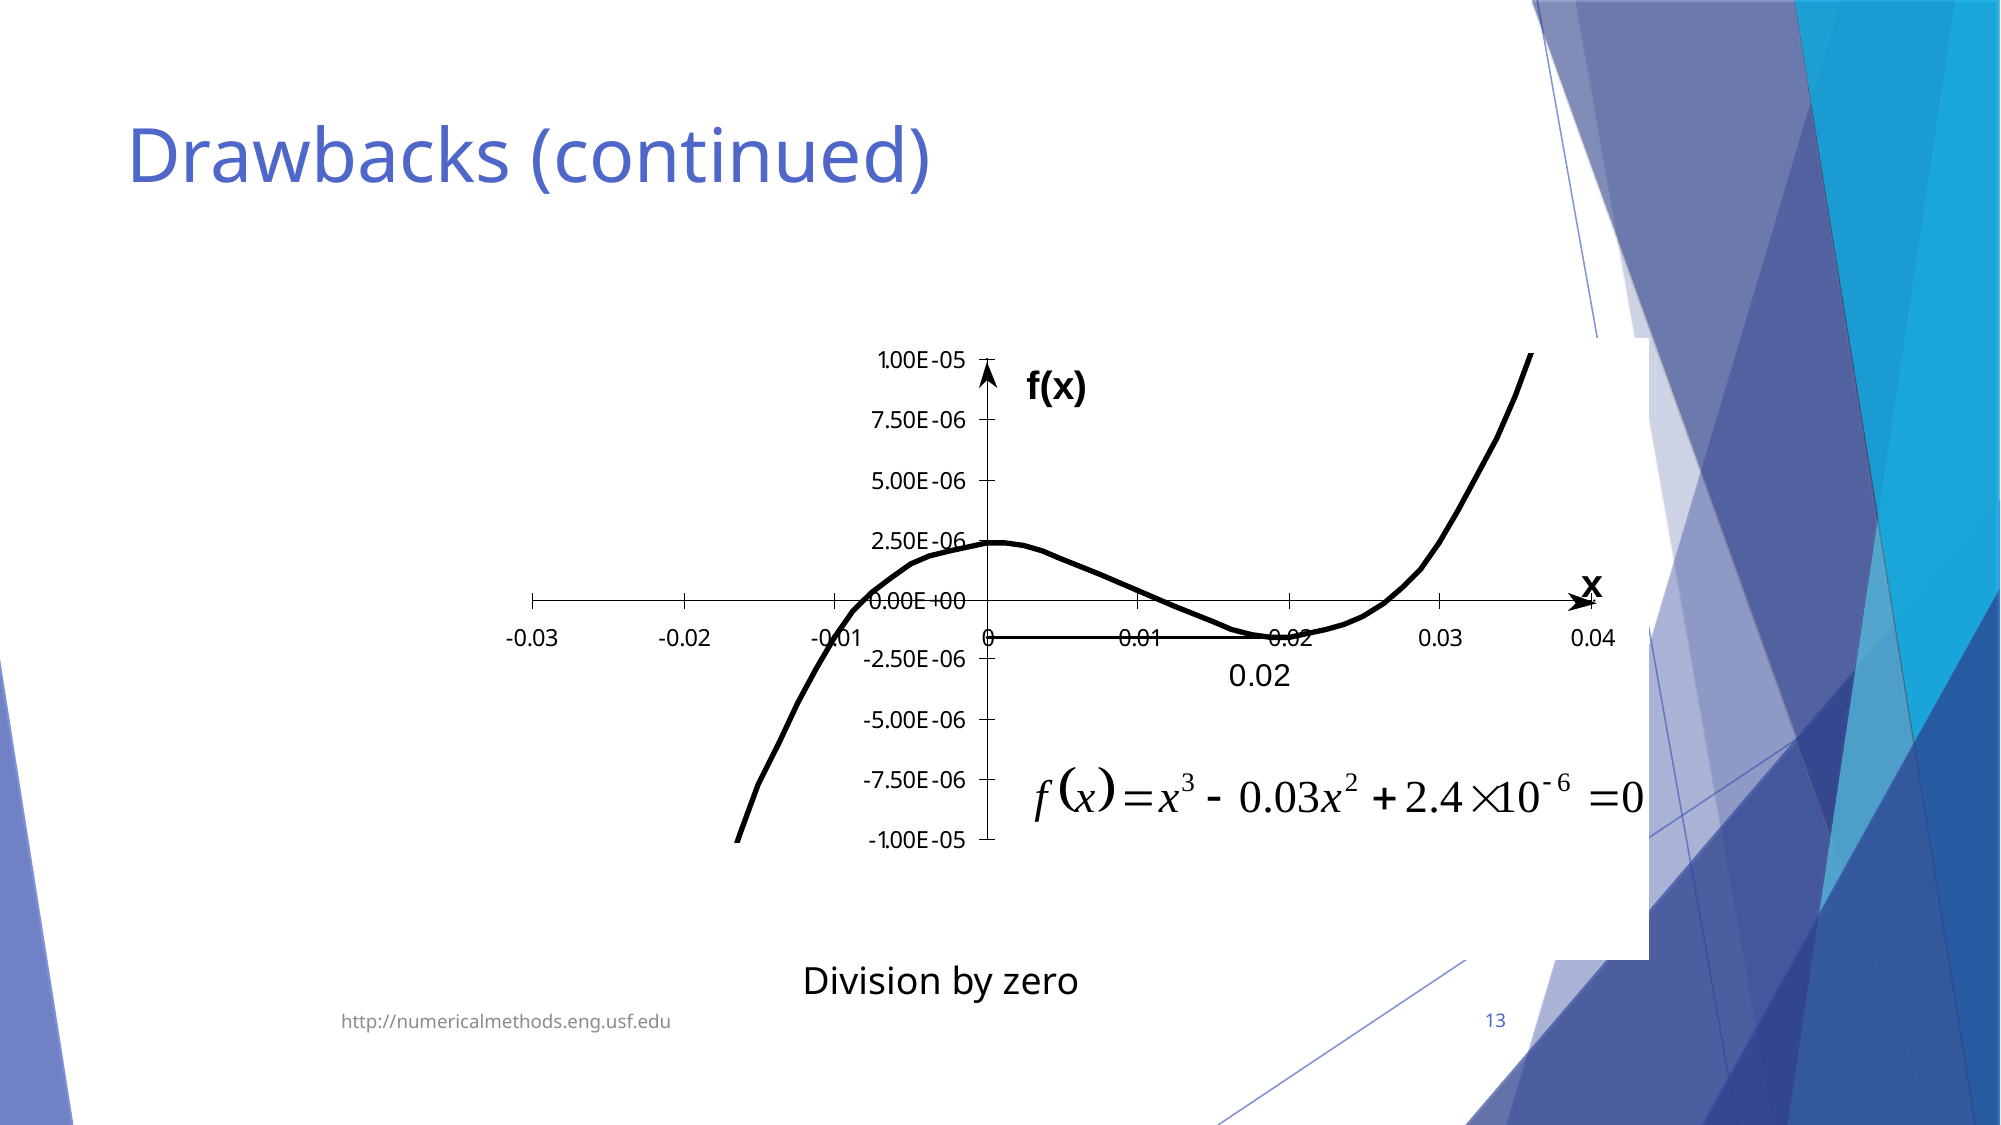

# Drawbacks (continued)
Division by zero
 http://numericalmethods.eng.usf.edu